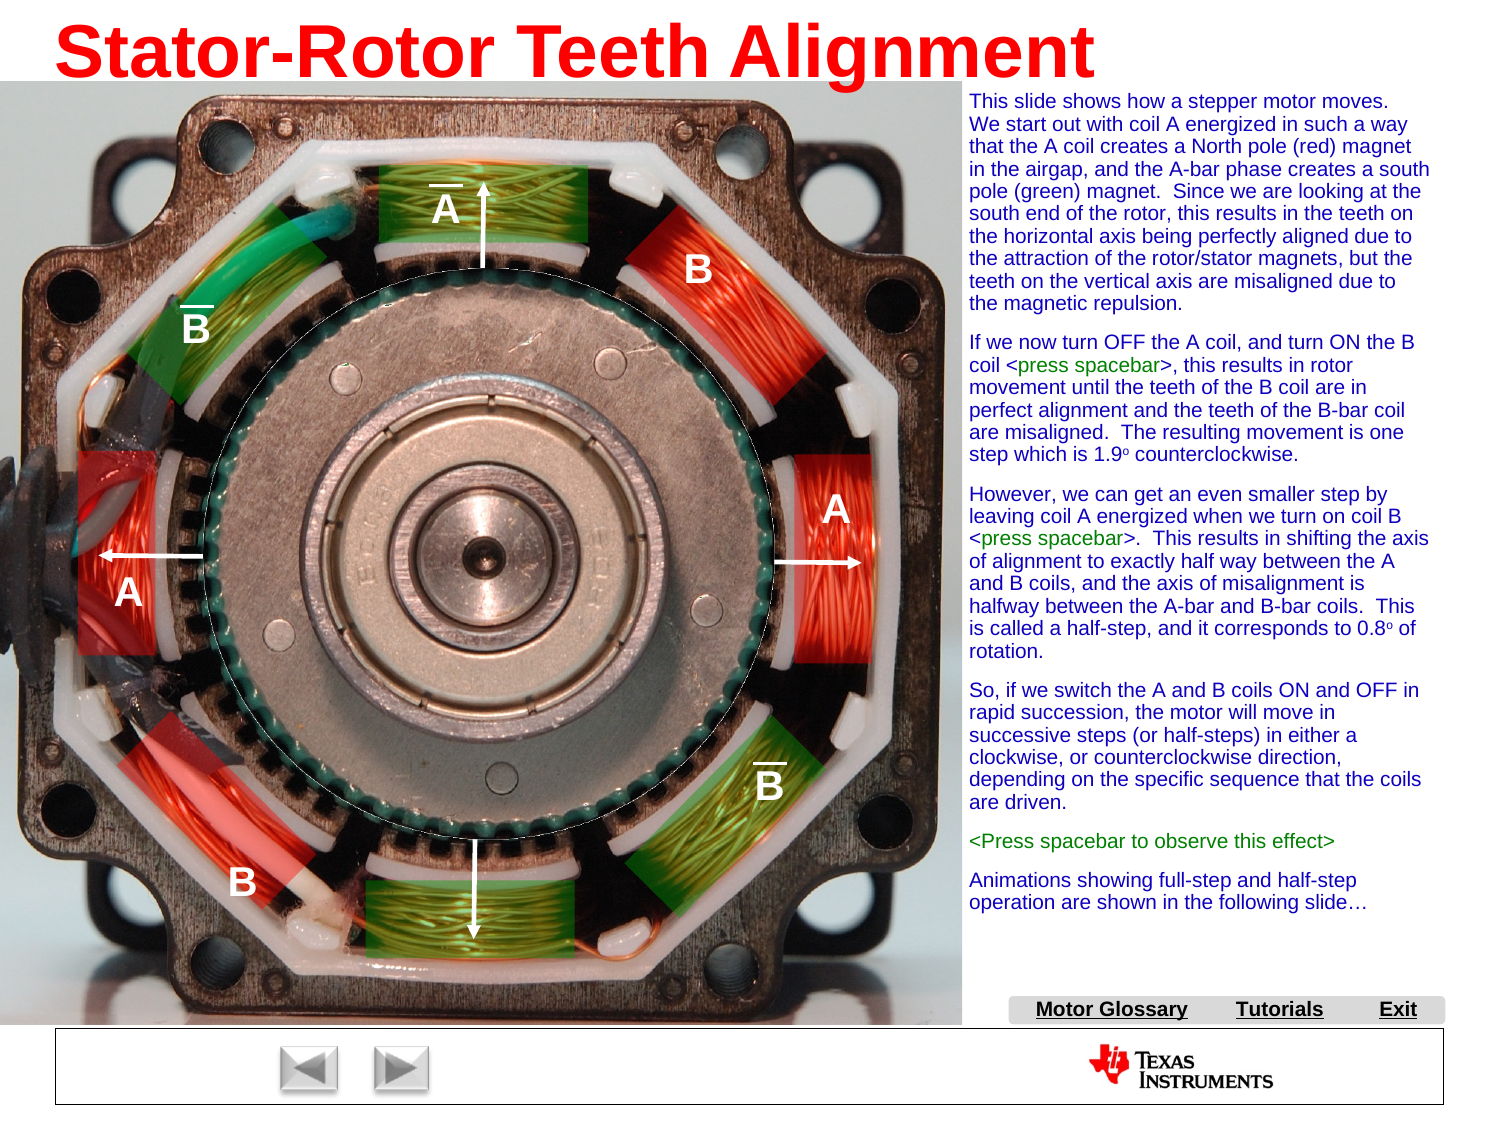

# Stator-Rotor Teeth Alignment
This slide shows how a stepper motor moves. We start out with coil A energized in such a way that the A coil creates a North pole (red) magnet in the airgap, and the A-bar phase creates a south pole (green) magnet. Since we are looking at the south end of the rotor, this results in the teeth on the horizontal axis being perfectly aligned due to the attraction of the rotor/stator magnets, but the teeth on the vertical axis are misaligned due to the magnetic repulsion.
If we now turn OFF the A coil, and turn ON the B coil <press spacebar>, this results in rotor movement until the teeth of the B coil are in perfect alignment and the teeth of the B-bar coil are misaligned. The resulting movement is one step which is 1.9o counterclockwise.
However, we can get an even smaller step by leaving coil A energized when we turn on coil B <press spacebar>. This results in shifting the axis of alignment to exactly half way between the A and B coils, and the axis of misalignment is halfway between the A-bar and B-bar coils. This is called a half-step, and it corresponds to 0.8o of rotation.
So, if we switch the A and B coils ON and OFF in rapid succession, the motor will move in successive steps (or half-steps) in either a clockwise, or counterclockwise direction, depending on the specific sequence that the coils are driven.
<Press spacebar to observe this effect>
Animations showing full-step and half-step operation are shown in the following slide…
A
Unaligned
Aligned
B
B
S
A
A
B
B